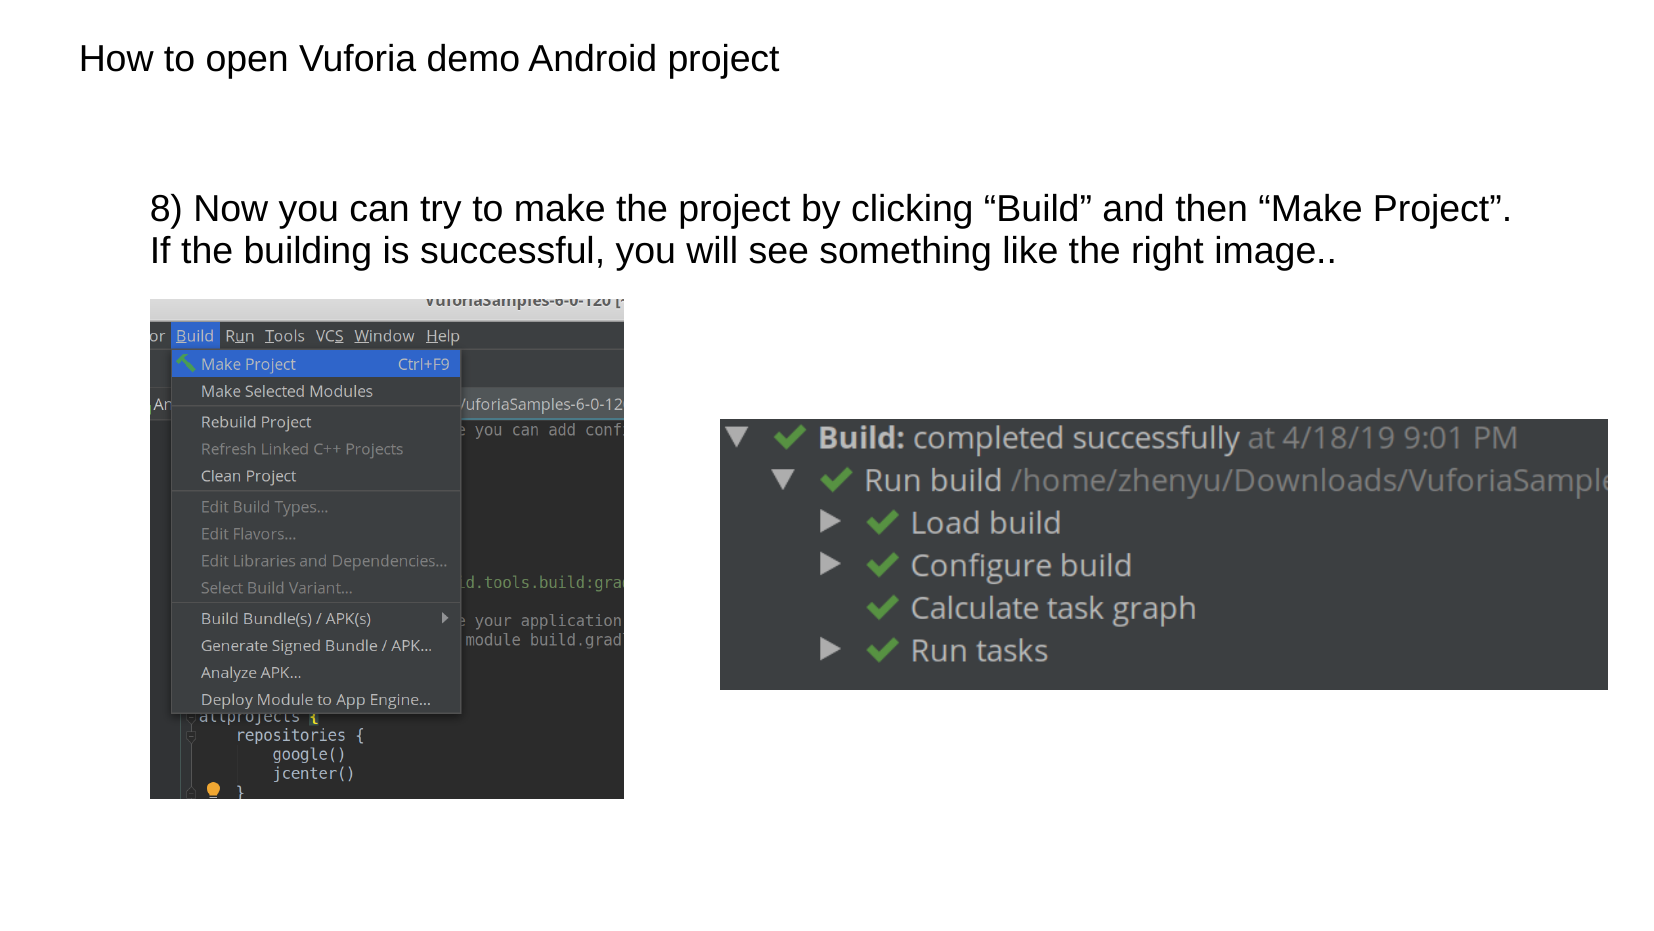

How to open Vuforia demo Android project
8) Now you can try to make the project by clicking “Build” and then “Make Project”.
If the building is successful, you will see something like the right image..